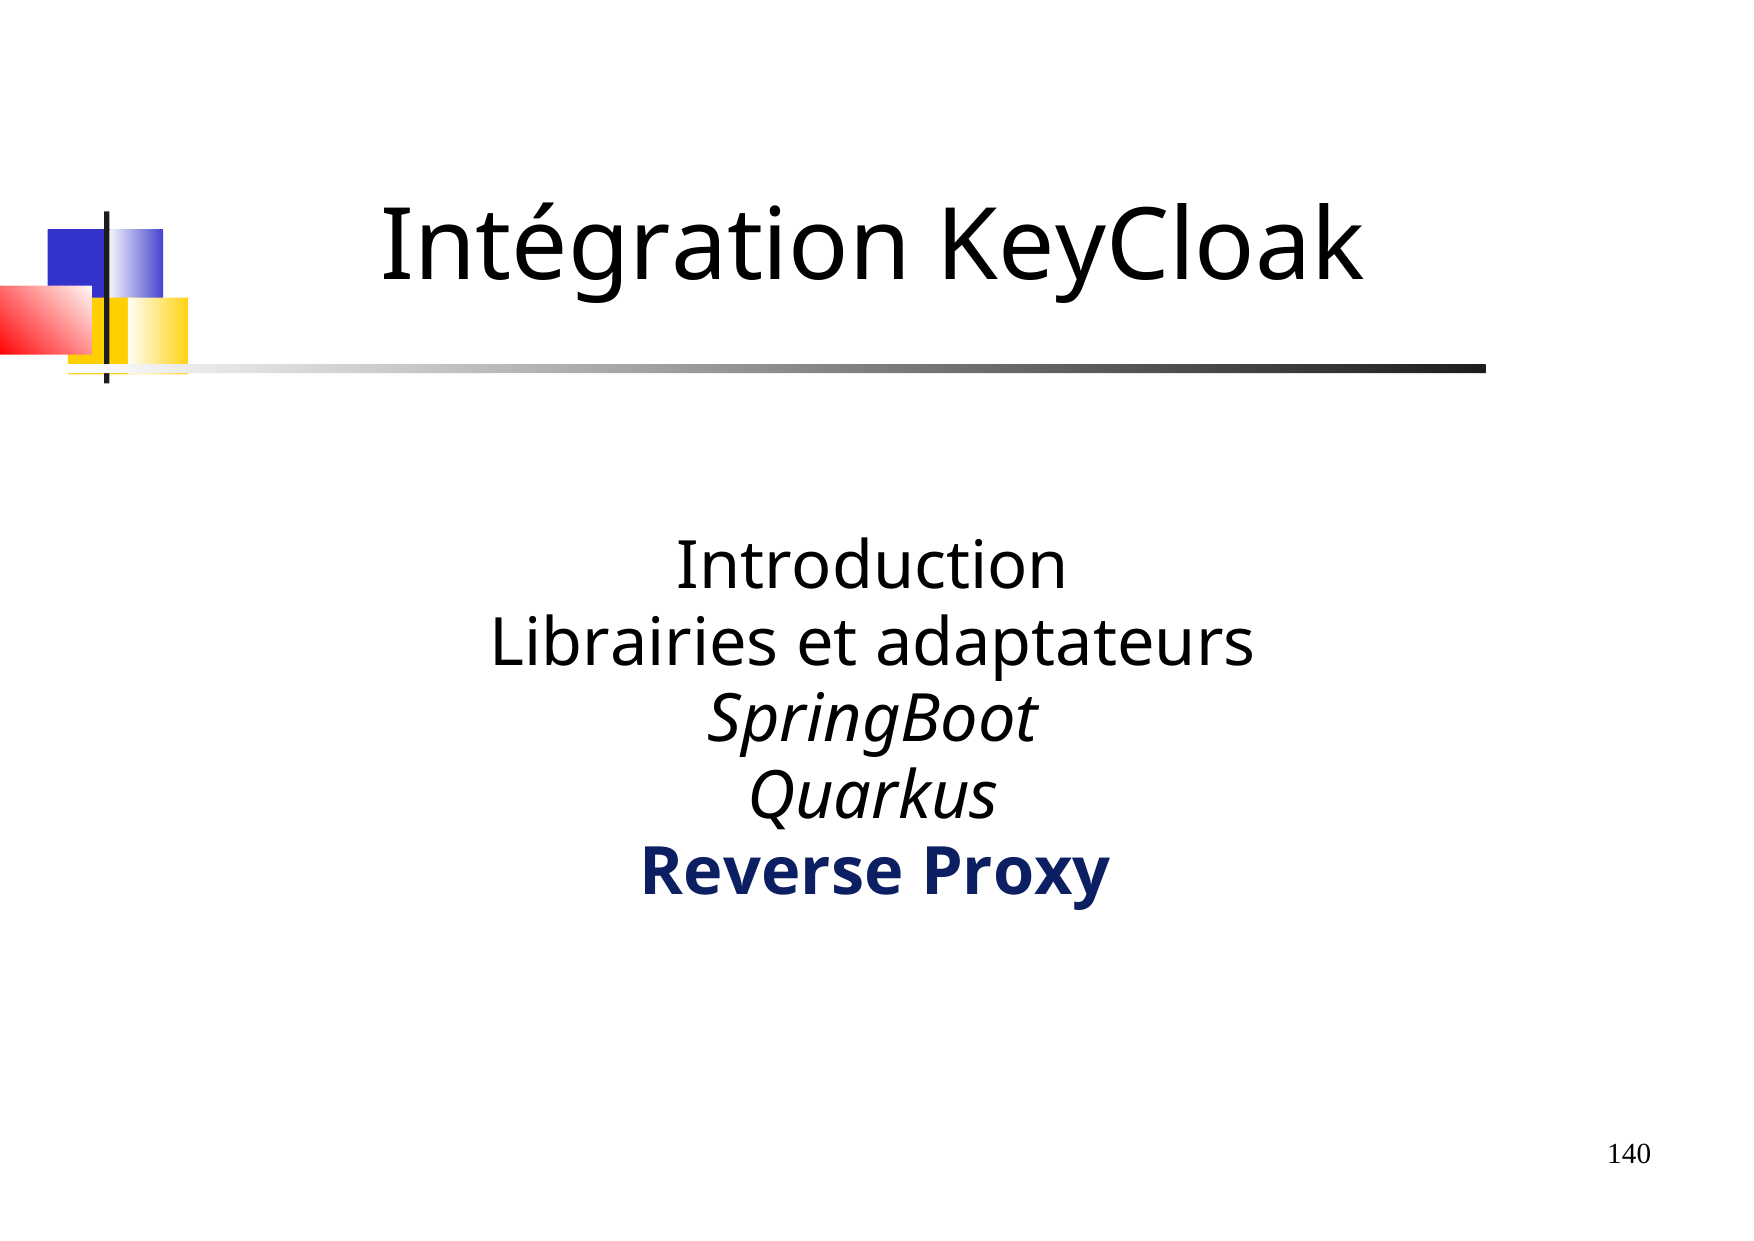

# Intégration KeyCloak
Introduction
Librairies et adaptateurs
SpringBoot
Quarkus
Reverse Proxy